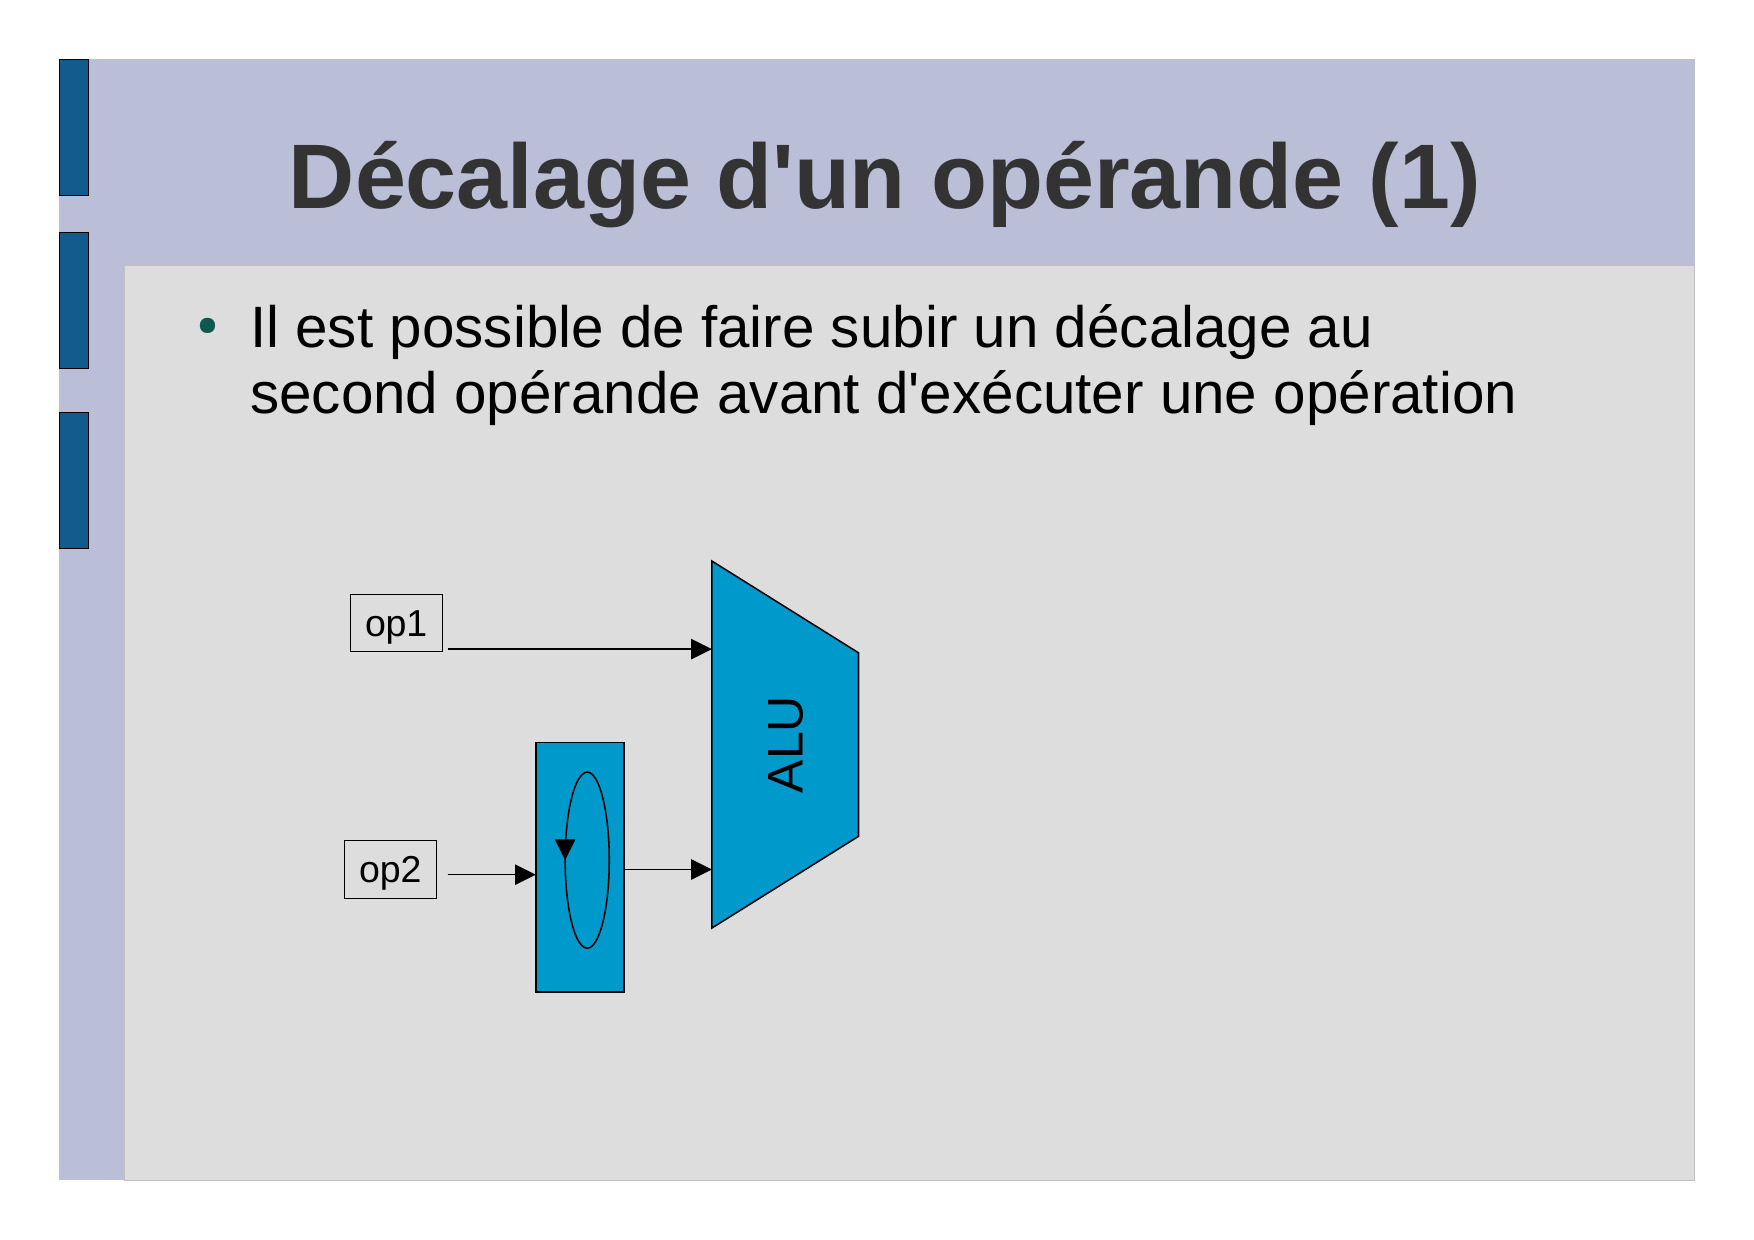

# Décalage d'un opérande (1)
Il est possible de faire subir un décalage au second opérande avant d'exécuter une opération
op1
ALU
op2